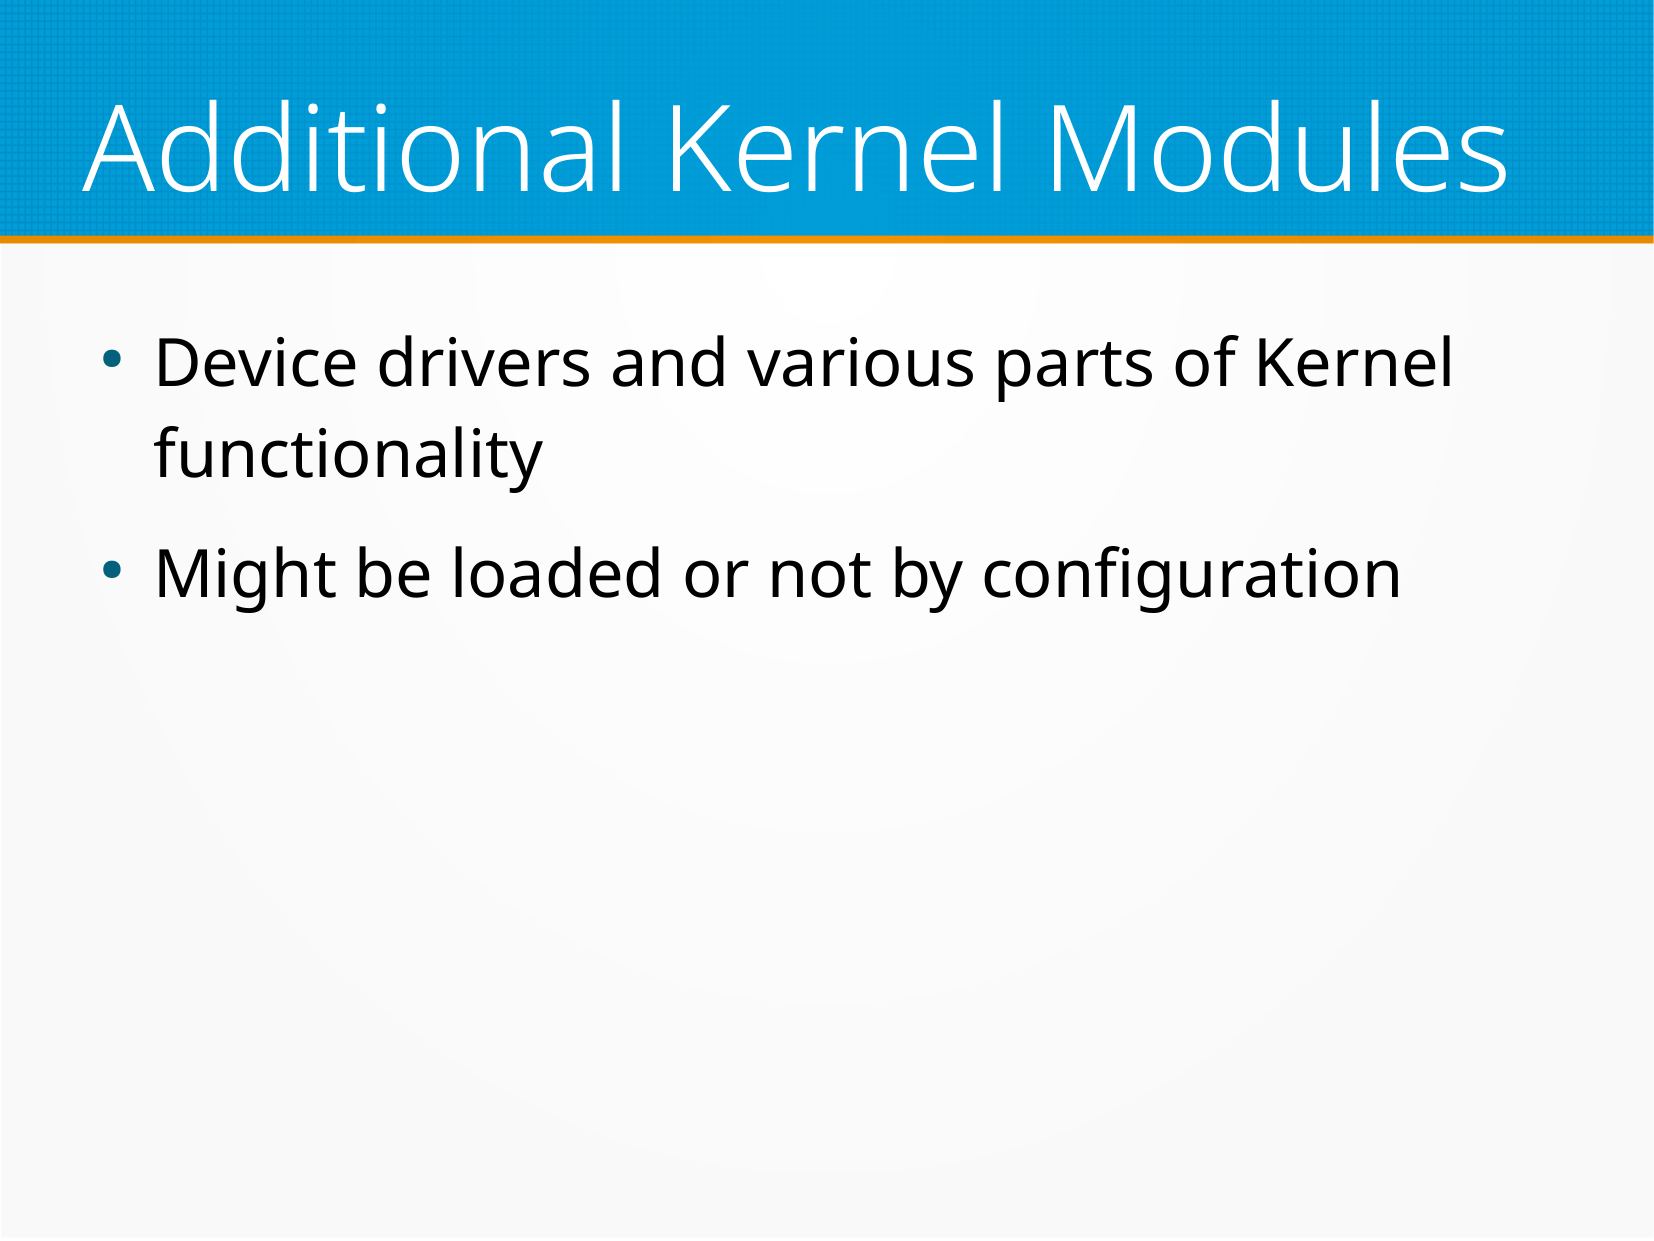

# Additional Kernel Modules
Device drivers and various parts of Kernel functionality
Might be loaded or not by configuration